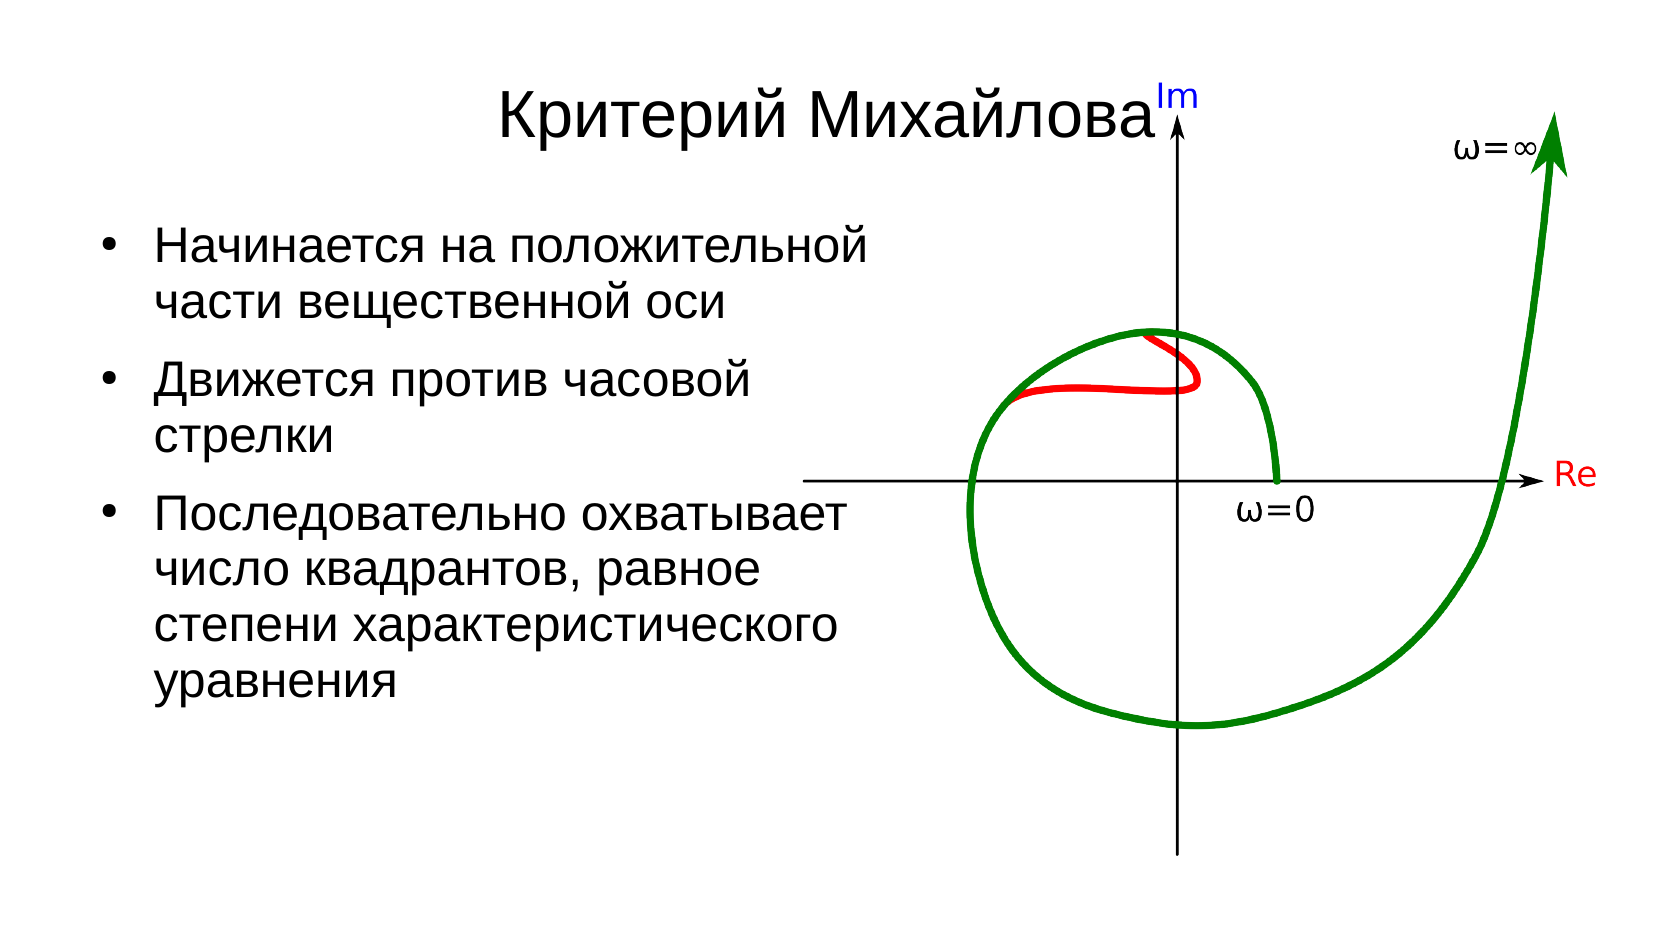

# Критерий Михайлова
Начинается на положительной части вещественной оси
Движется против часовой стрелки
Последовательно охватывает число квадрантов, равное степени характеристического уравнения